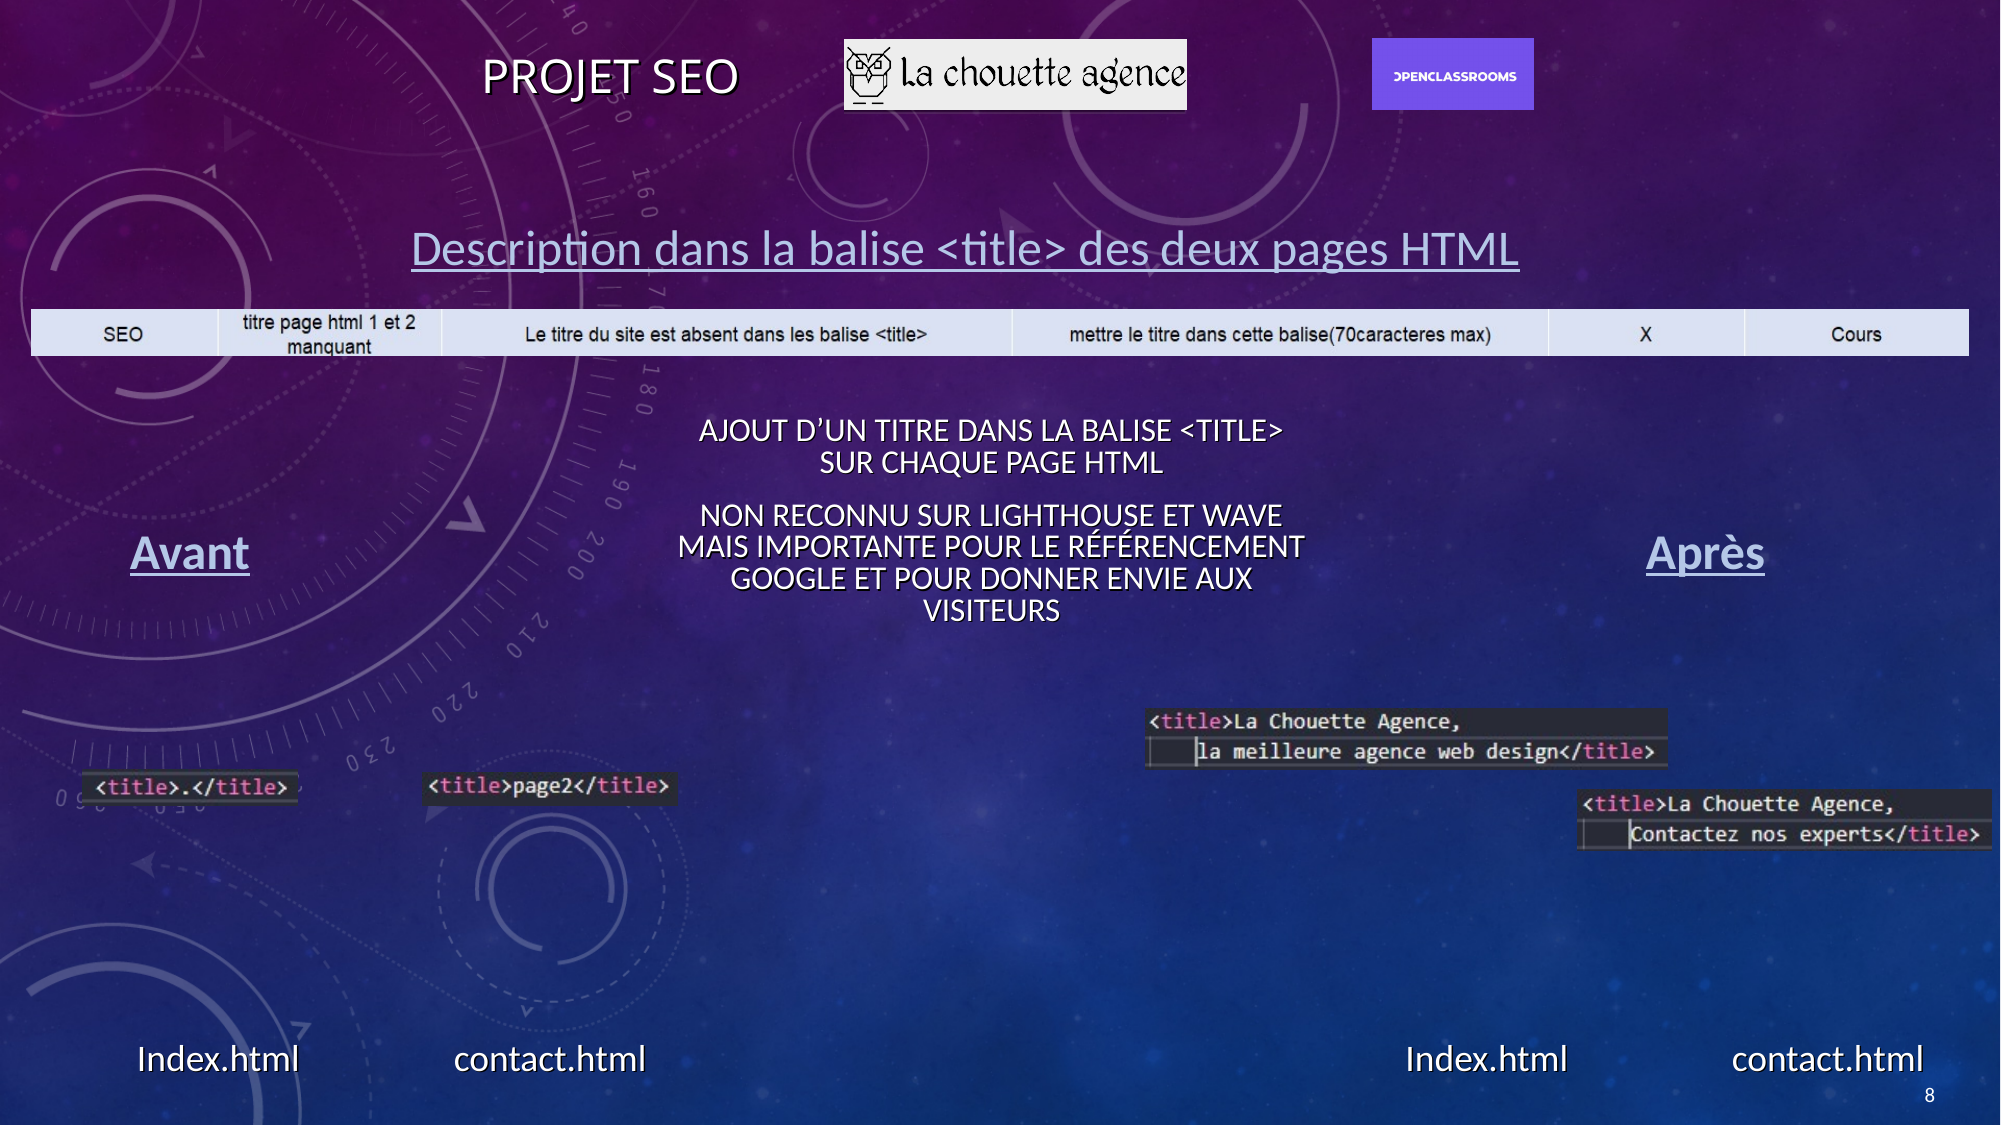

# Projet SEO					 avec
Description dans la balise <title> des deux pages HTML
Ajout d’un titre dans la balise <title> sur chaque page HTML
Non reconnu sur lighthouse et wave mais importante pour le référencement google et pour donner envie aux visiteurs
Avant
Après
Index.html
contact.html
Index.html
contact.html